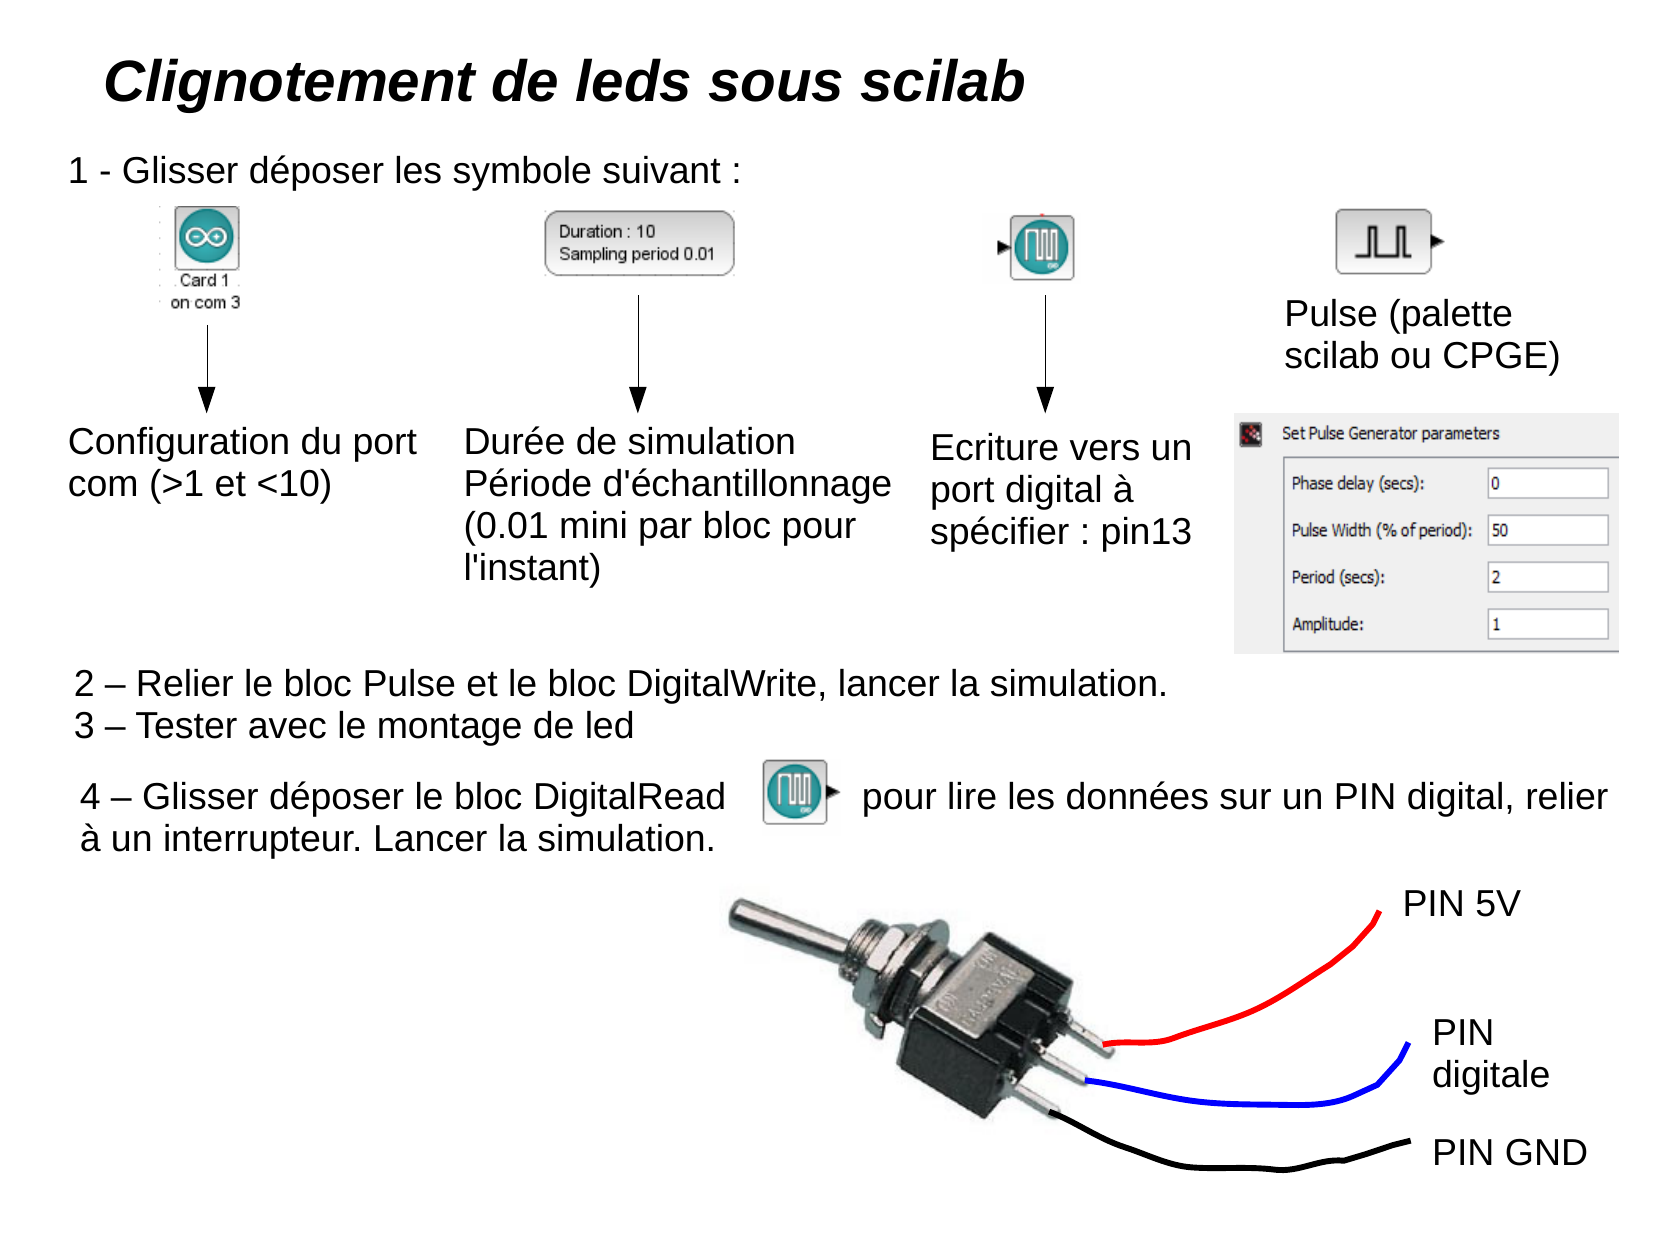

Clignotement de leds sous scilab
1 - Glisser déposer les symbole suivant :
Pulse (palette scilab ou CPGE)
Configuration du port com (>1 et <10)
Durée de simulation
Période d'échantillonnage (0.01 mini par bloc pour l'instant)
Ecriture vers un port digital à spécifier : pin13
2 – Relier le bloc Pulse et le bloc DigitalWrite, lancer la simulation.
3 – Tester avec le montage de led
4 – Glisser déposer le bloc DigitalRead pour lire les données sur un PIN digital, relier à un interrupteur. Lancer la simulation.
PIN 5V
PIN digitale
PIN GND